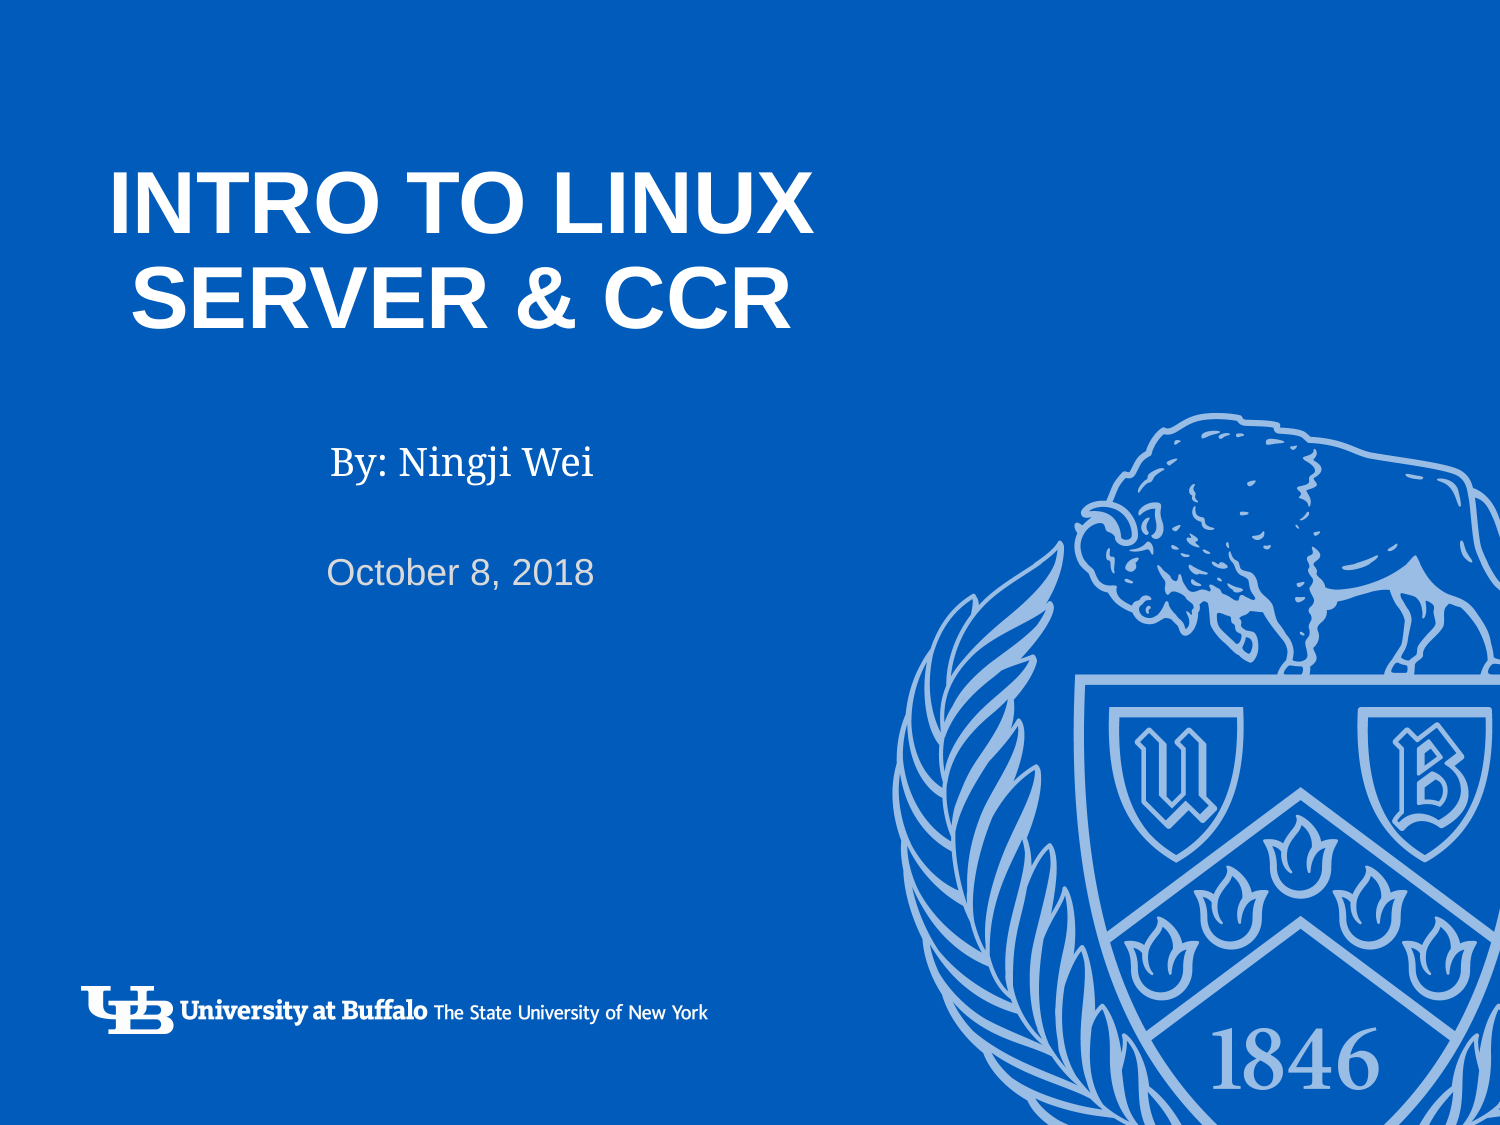

# Intro to Linux Server & CCR By: Ningji Wei
October 8, 2018